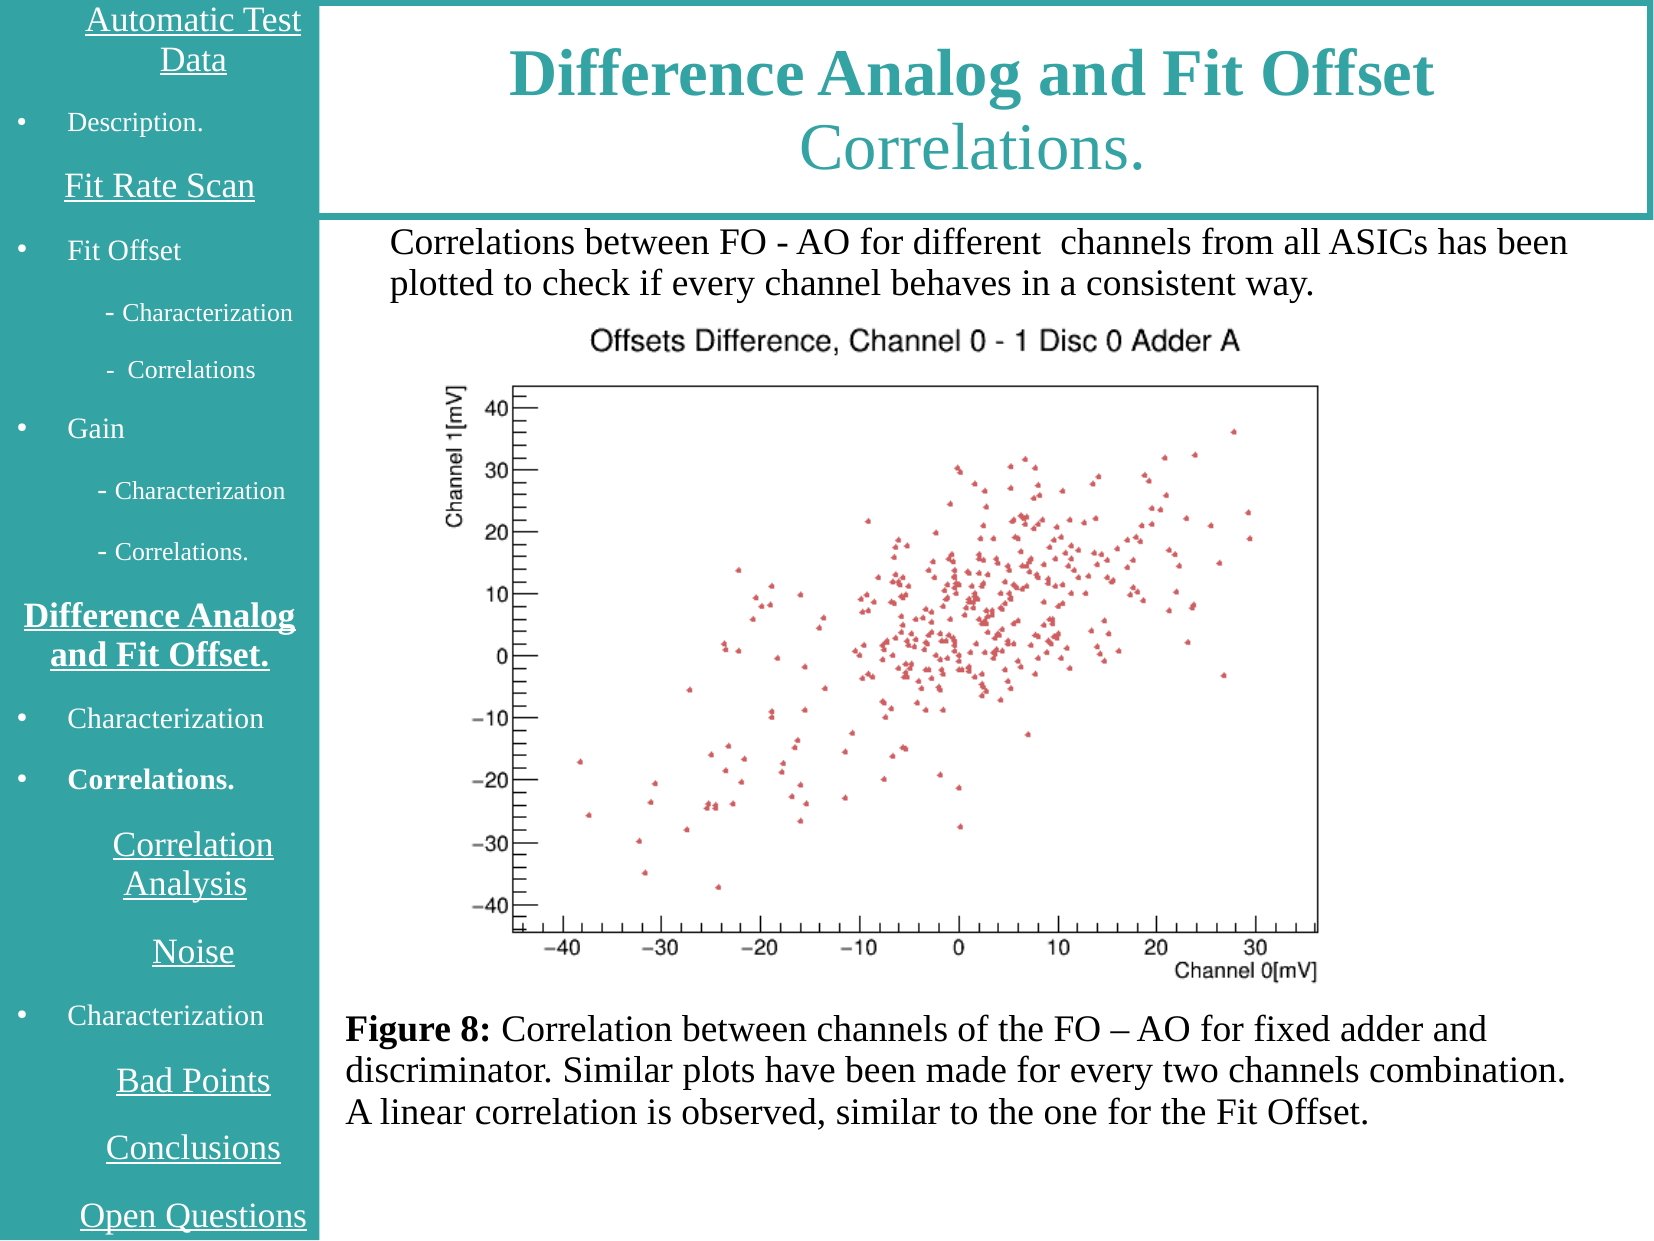

Automatic Test Data
Description.
Fit Rate Scan
Fit Offset
 - Characterization
 - Correlations
Gain
 - Characterization
 - Correlations.
Difference Analog and Fit Offset.
Characterization
Correlations.
Correlation Analysis
Noise
Characterization
Bad Points
Conclusions
Open Questions
# Difference Analog and Fit Offset Correlations.
Correlations between FO - AO for different channels from all ASICs has been plotted to check if every channel behaves in a consistent way.
Figure 8: Correlation between channels of the FO – AO for fixed adder and discriminator. Similar plots have been made for every two channels combination. A linear correlation is observed, similar to the one for the Fit Offset.